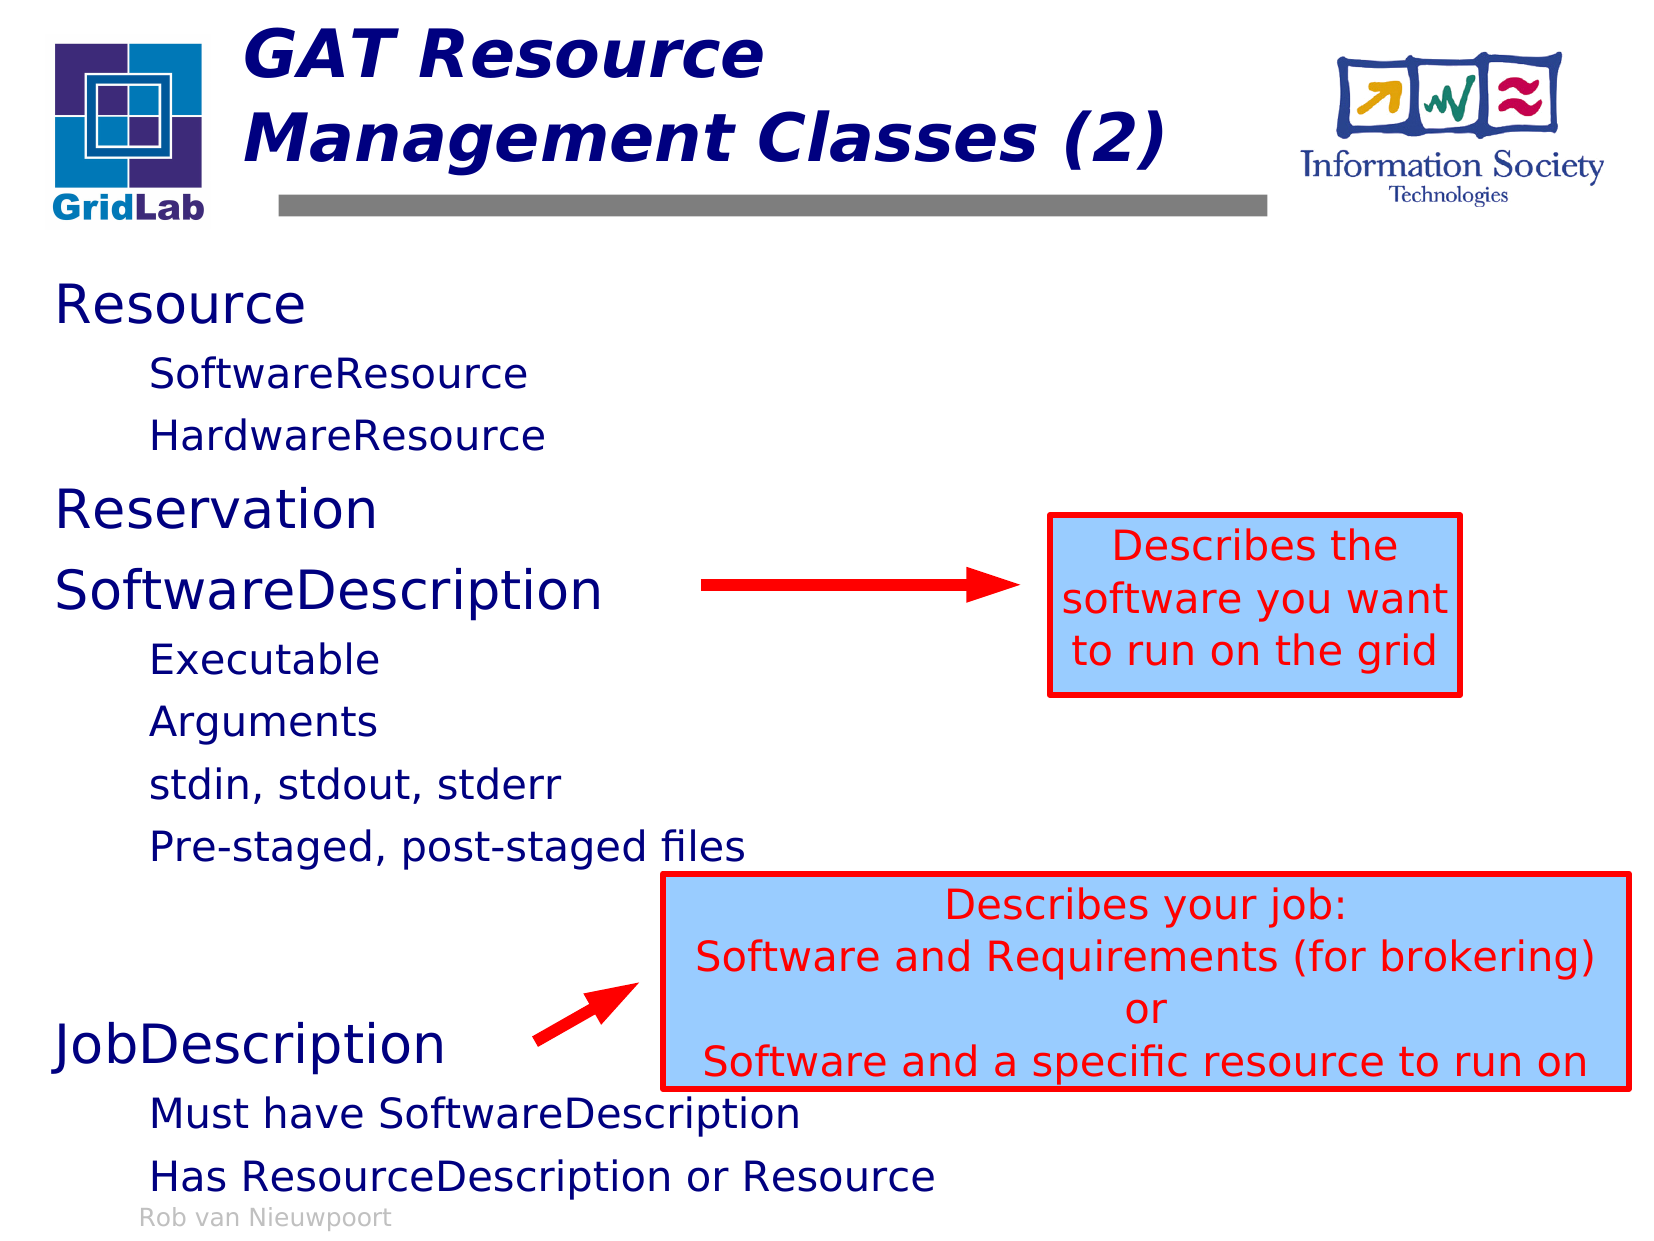

# GAT Resource Management Classes (2)
Resource
SoftwareResource
HardwareResource
Reservation
SoftwareDescription
Executable
Arguments
stdin, stdout, stderr
Pre-staged, post-staged files
JobDescription
Must have SoftwareDescription
Has ResourceDescription or Resource
Describes the
software you want
to run on the grid
Describes your job:
Software and Requirements (for brokering)
or
Software and a specific resource to run on